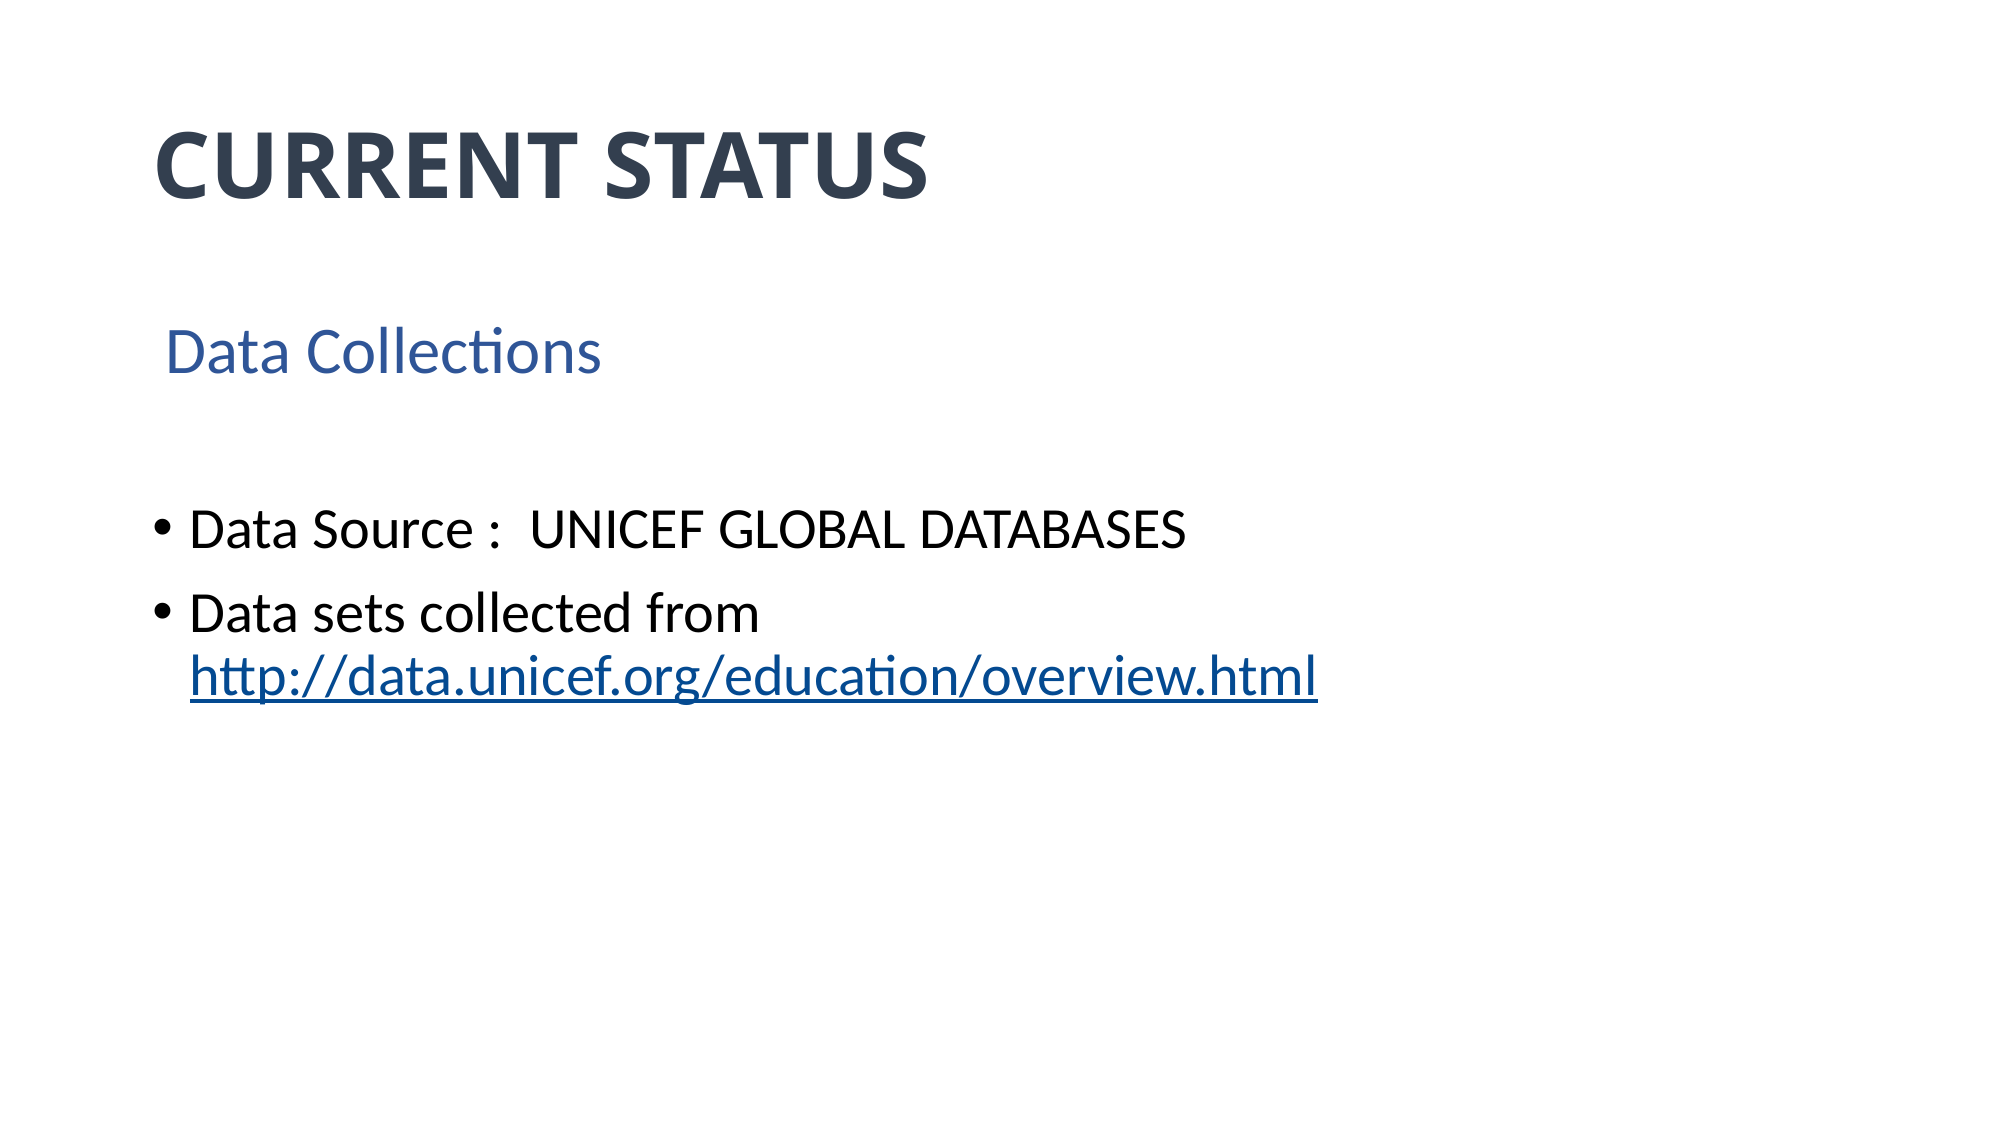

# CURRENT STATUS
 Data Collections
Data Source : UNICEF GLOBAL DATABASES
Data sets collected from http://data.unicef.org/education/overview.html